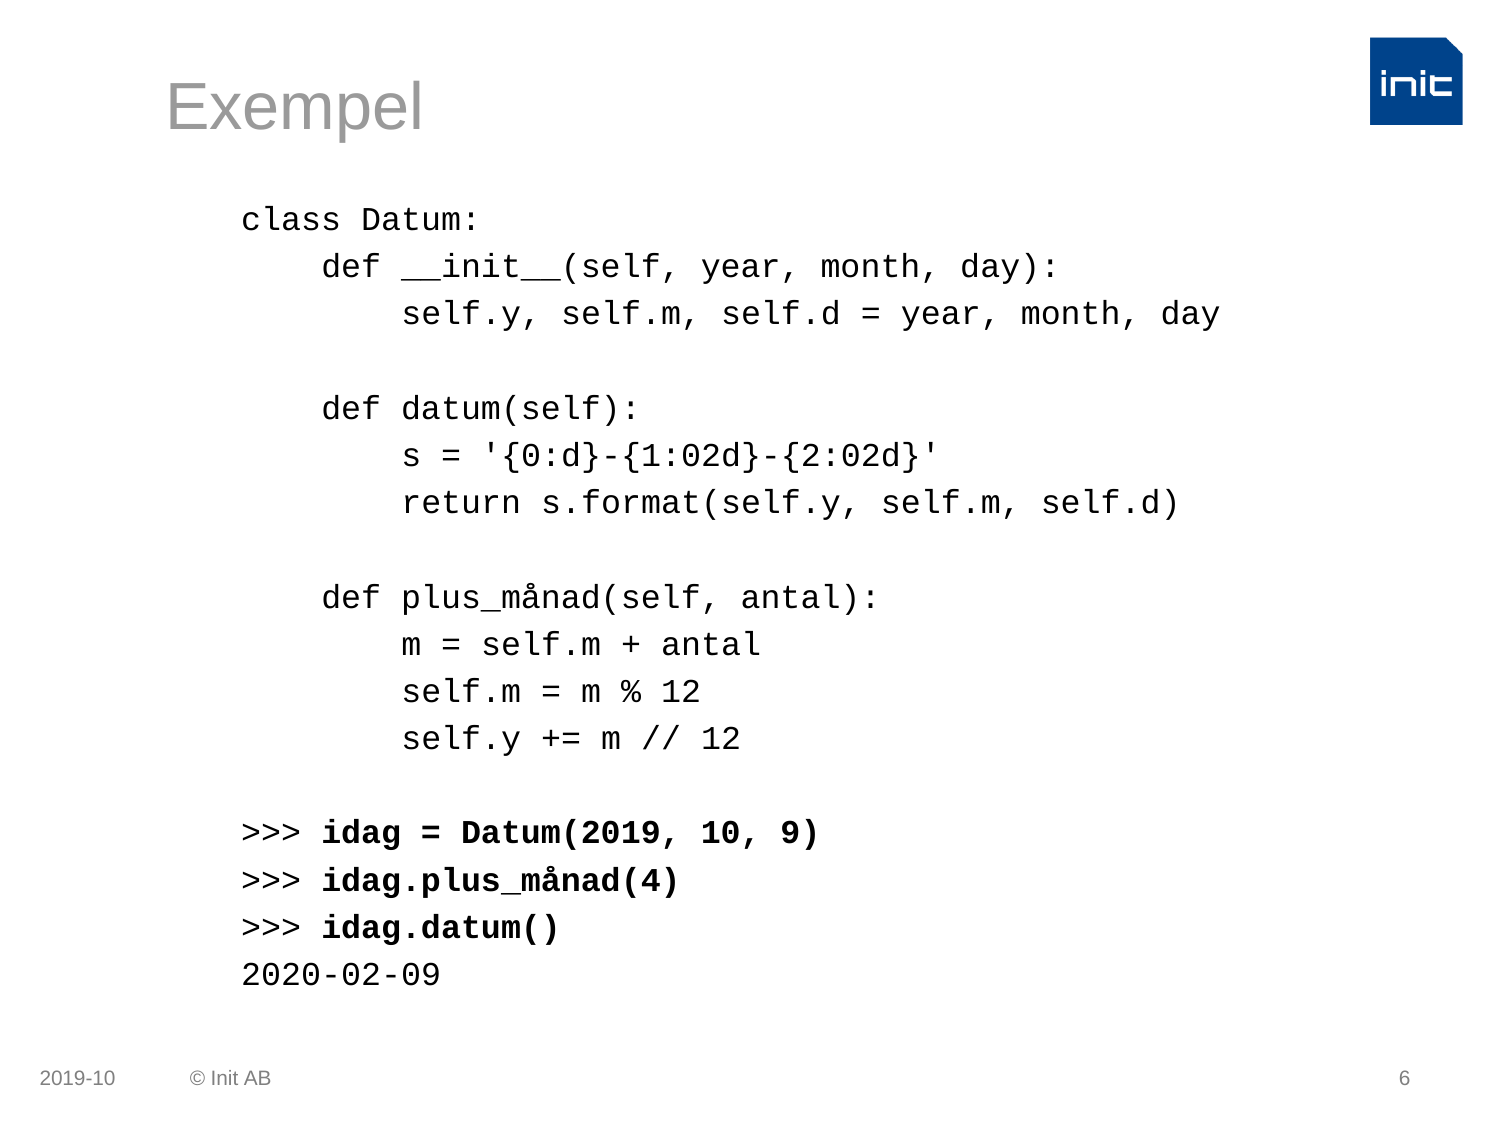

Exempel
class Datum:
 def __init__(self, year, month, day):
 self.y, self.m, self.d = year, month, day
 def datum(self):
 s = '{0:d}-{1:02d}-{2:02d}'
 return s.format(self.y, self.m, self.d)
 def plus_månad(self, antal):
 m = self.m + antal
 self.m = m % 12
 self.y += m // 12
>>> idag = Datum(2019, 10, 9)
>>> idag.plus_månad(4)
>>> idag.datum()
2020-02-09
2019-10
© Init AB